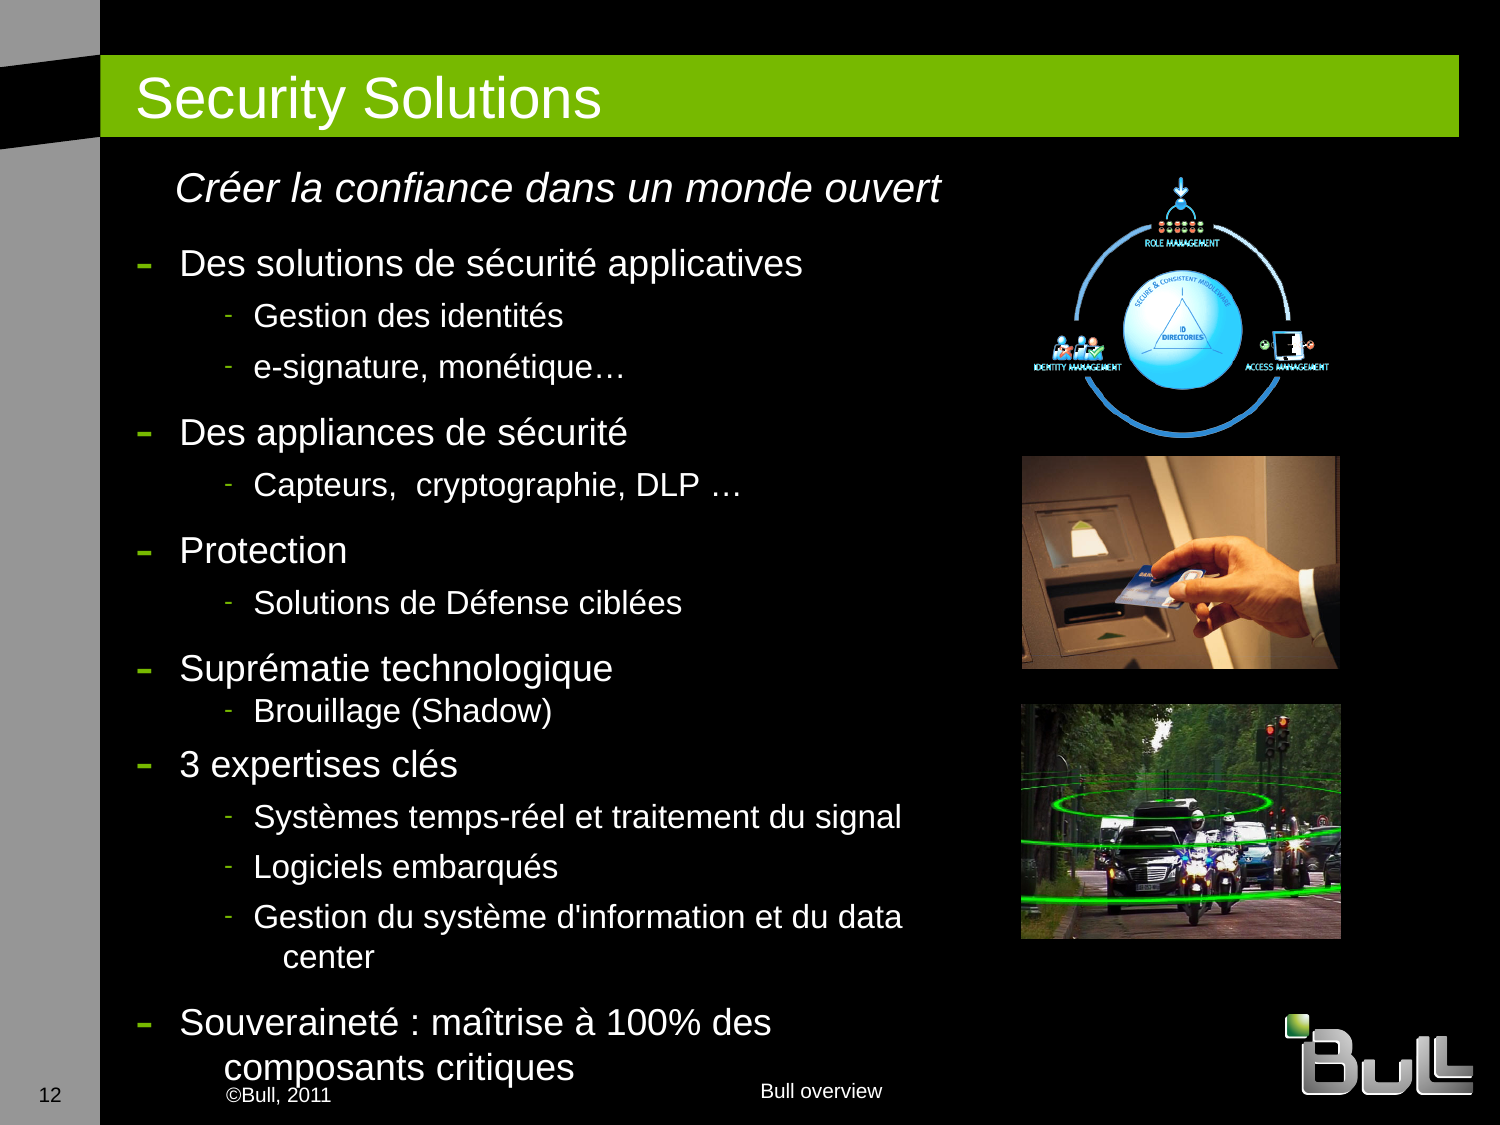

# Security Solutions
Créer la confiance dans un monde ouvert
Des solutions de sécurité applicatives
Gestion des identités
e-signature, monétique…
Des appliances de sécurité
Capteurs, cryptographie, DLP …
Protection
Solutions de Défense ciblées
Suprématie technologique
Brouillage (Shadow)
3 expertises clés
Systèmes temps-réel et traitement du signal
Logiciels embarqués
Gestion du système d'information et du data center
Souveraineté : maîtrise à 100% des composants critiques